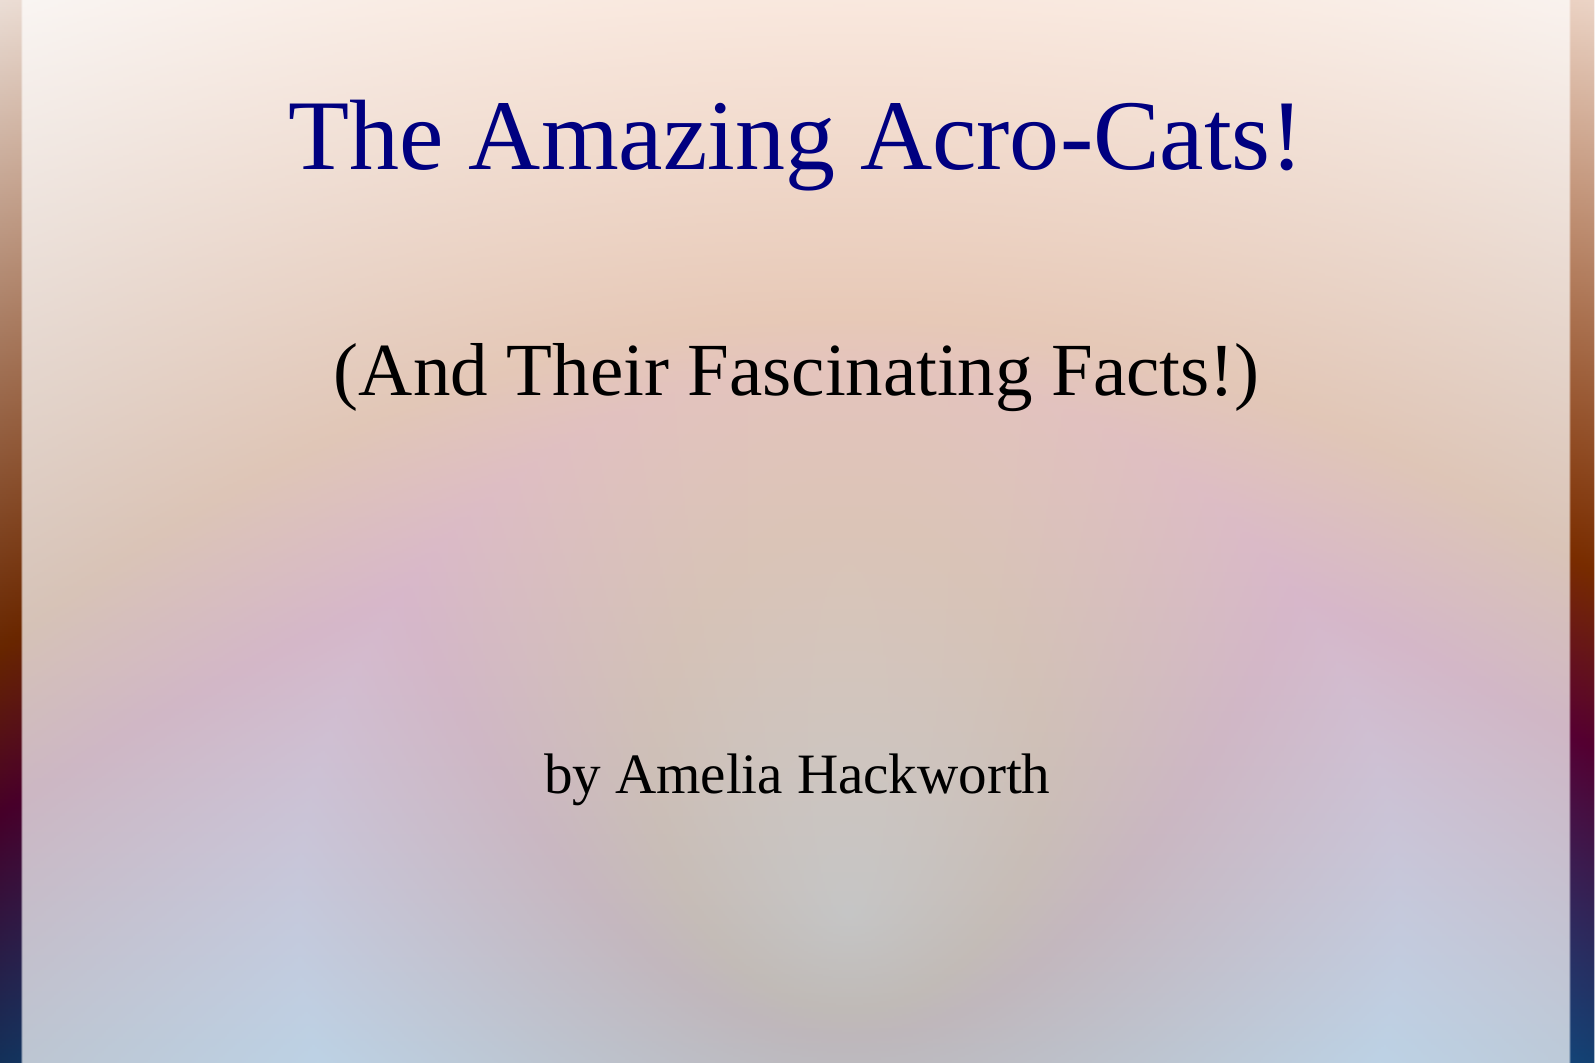

# The Amazing Acro-Cats!
(And Their Fascinating Facts!)
by Amelia Hackworth